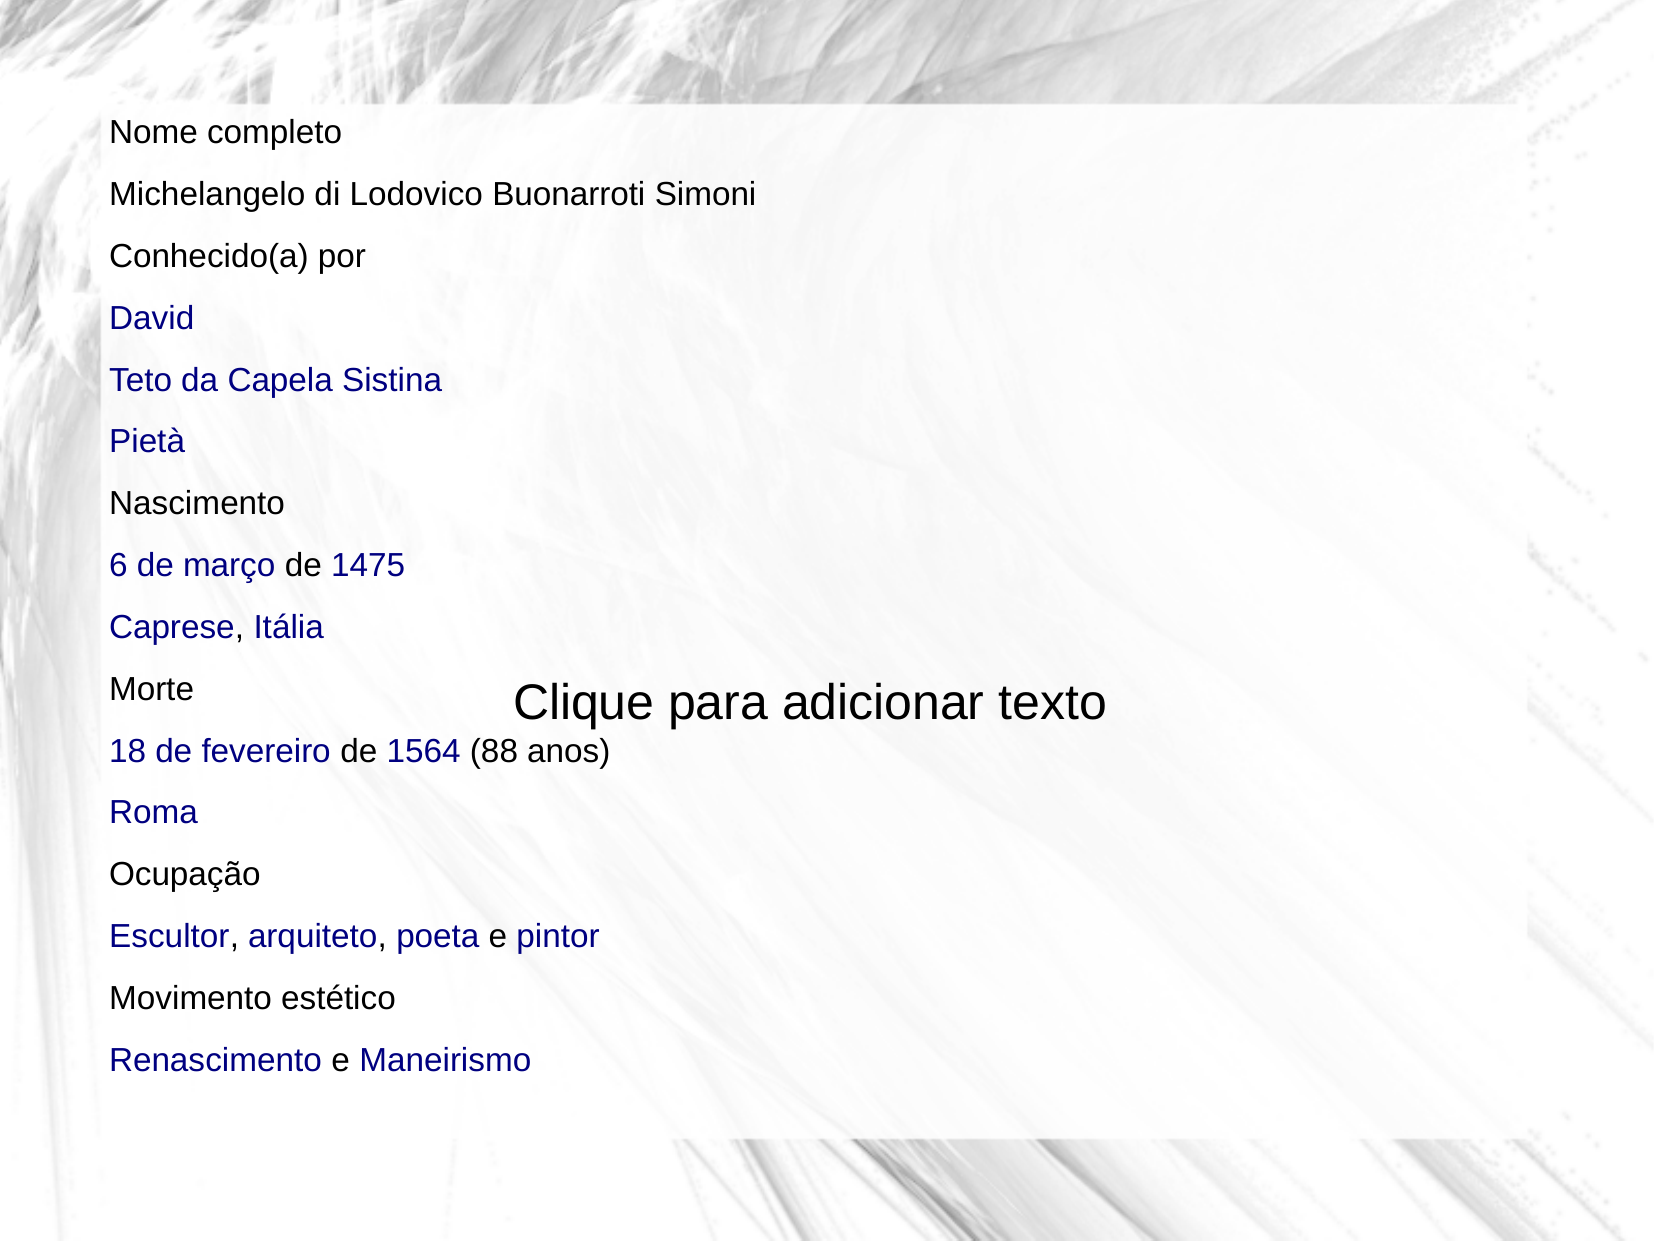

Nome completo
Michelangelo di Lodovico Buonarroti Simoni
Conhecido(a) por
David
Teto da Capela Sistina
Pietà
Nascimento
6 de março de 1475
Caprese, Itália
Morte
18 de fevereiro de 1564 (88 anos)
Roma
Ocupação
Escultor, arquiteto, poeta e pintor
Movimento estético
Renascimento e Maneirismo
Clique para adicionar texto